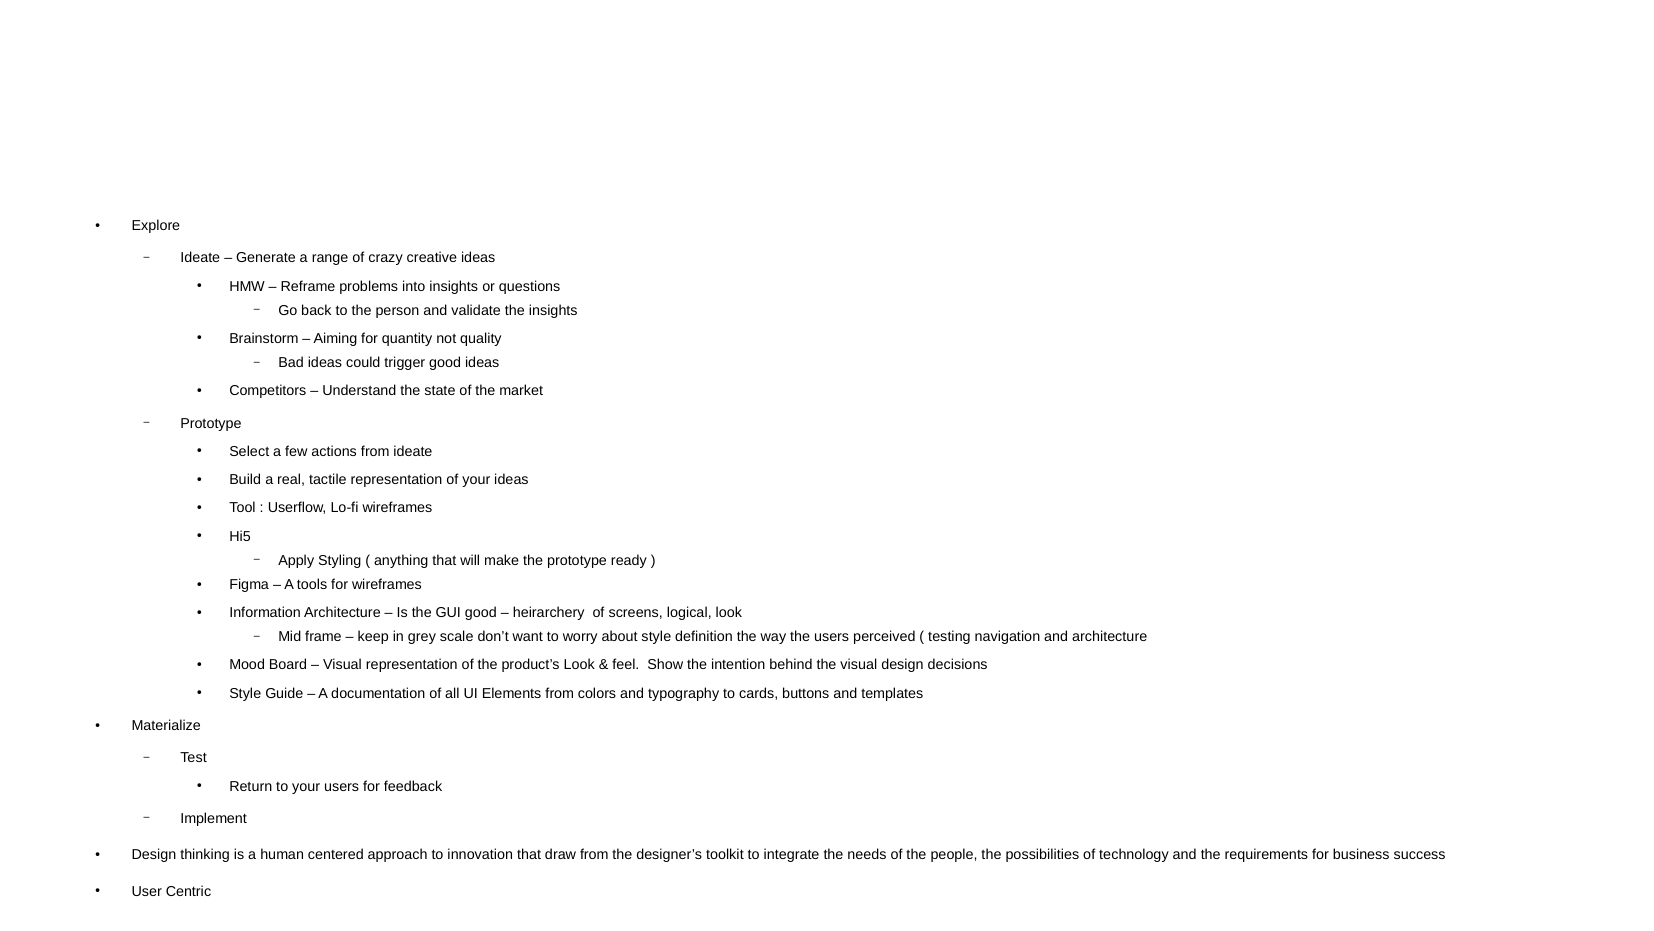

#
Explore
Ideate – Generate a range of crazy creative ideas
HMW – Reframe problems into insights or questions
Go back to the person and validate the insights
Brainstorm – Aiming for quantity not quality
Bad ideas could trigger good ideas
Competitors – Understand the state of the market
Prototype
Select a few actions from ideate
Build a real, tactile representation of your ideas
Tool : Userflow, Lo-fi wireframes
Hi5
Apply Styling ( anything that will make the prototype ready )
Figma – A tools for wireframes
Information Architecture – Is the GUI good – heirarchery of screens, logical, look
Mid frame – keep in grey scale don’t want to worry about style definition the way the users perceived ( testing navigation and architecture
Mood Board – Visual representation of the product’s Look & feel. Show the intention behind the visual design decisions
Style Guide – A documentation of all UI Elements from colors and typography to cards, buttons and templates
Materialize
Test
Return to your users for feedback
Implement
Design thinking is a human centered approach to innovation that draw from the designer’s toolkit to integrate the needs of the people, the possibilities of technology and the requirements for business success
User Centric